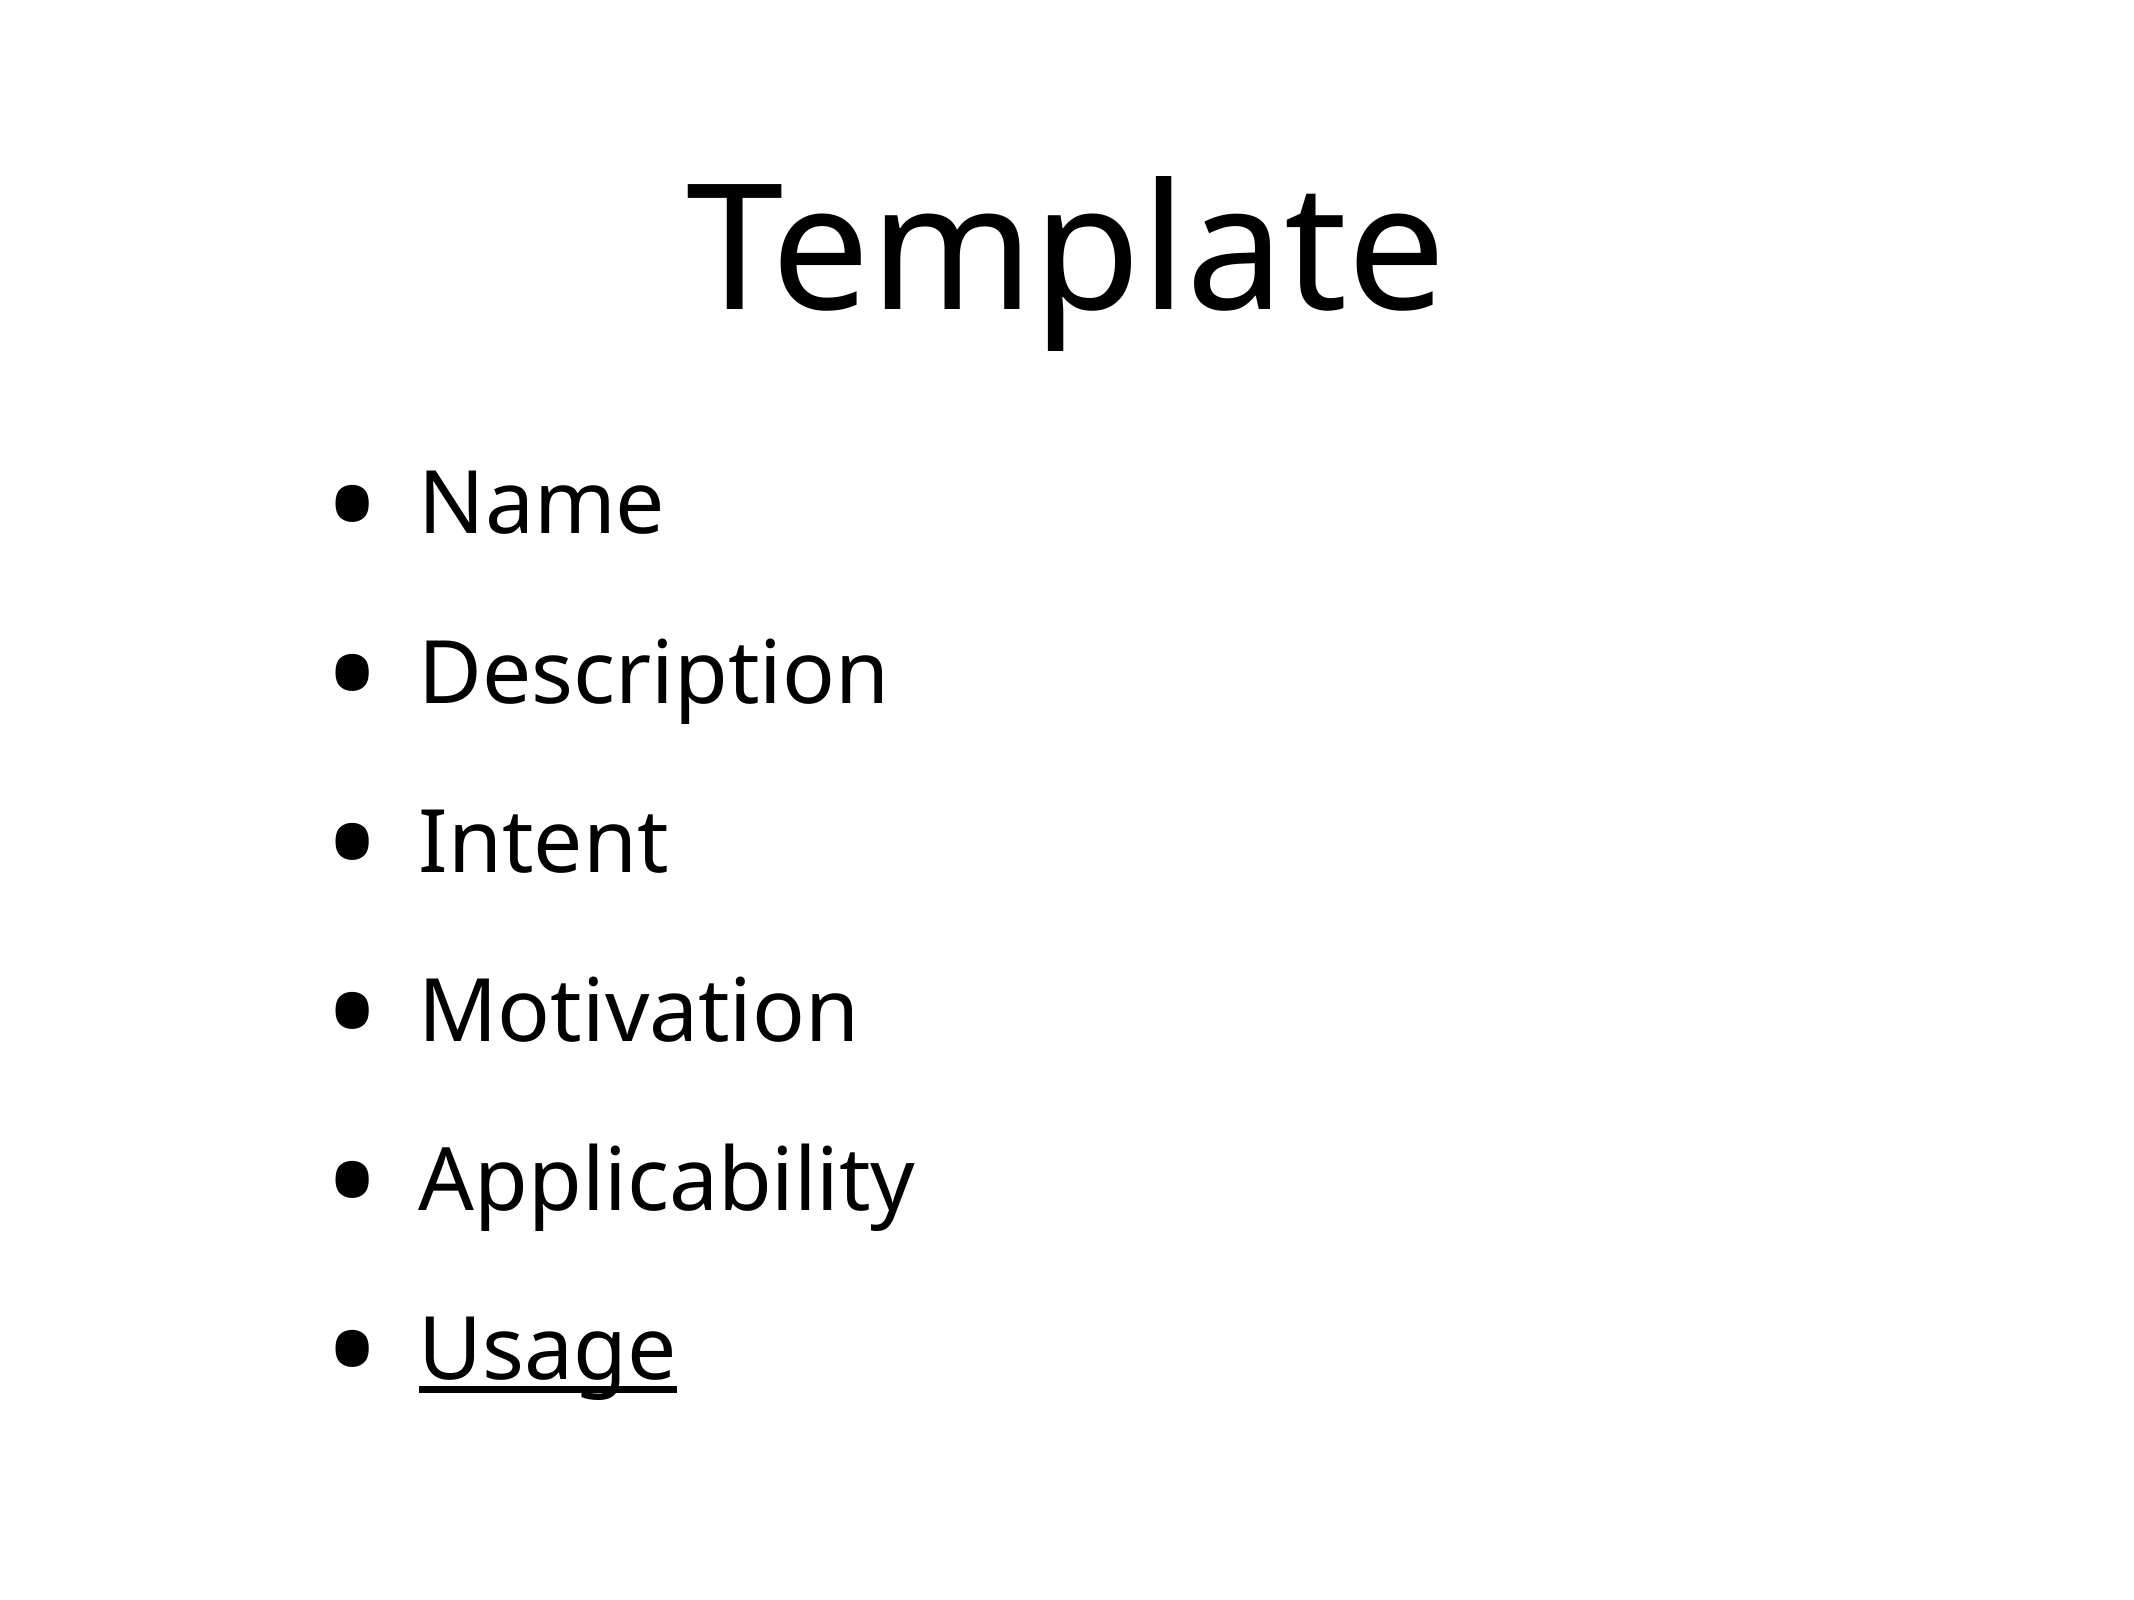

# Template
Name
Description
Intent
Motivation
Applicability
Usage